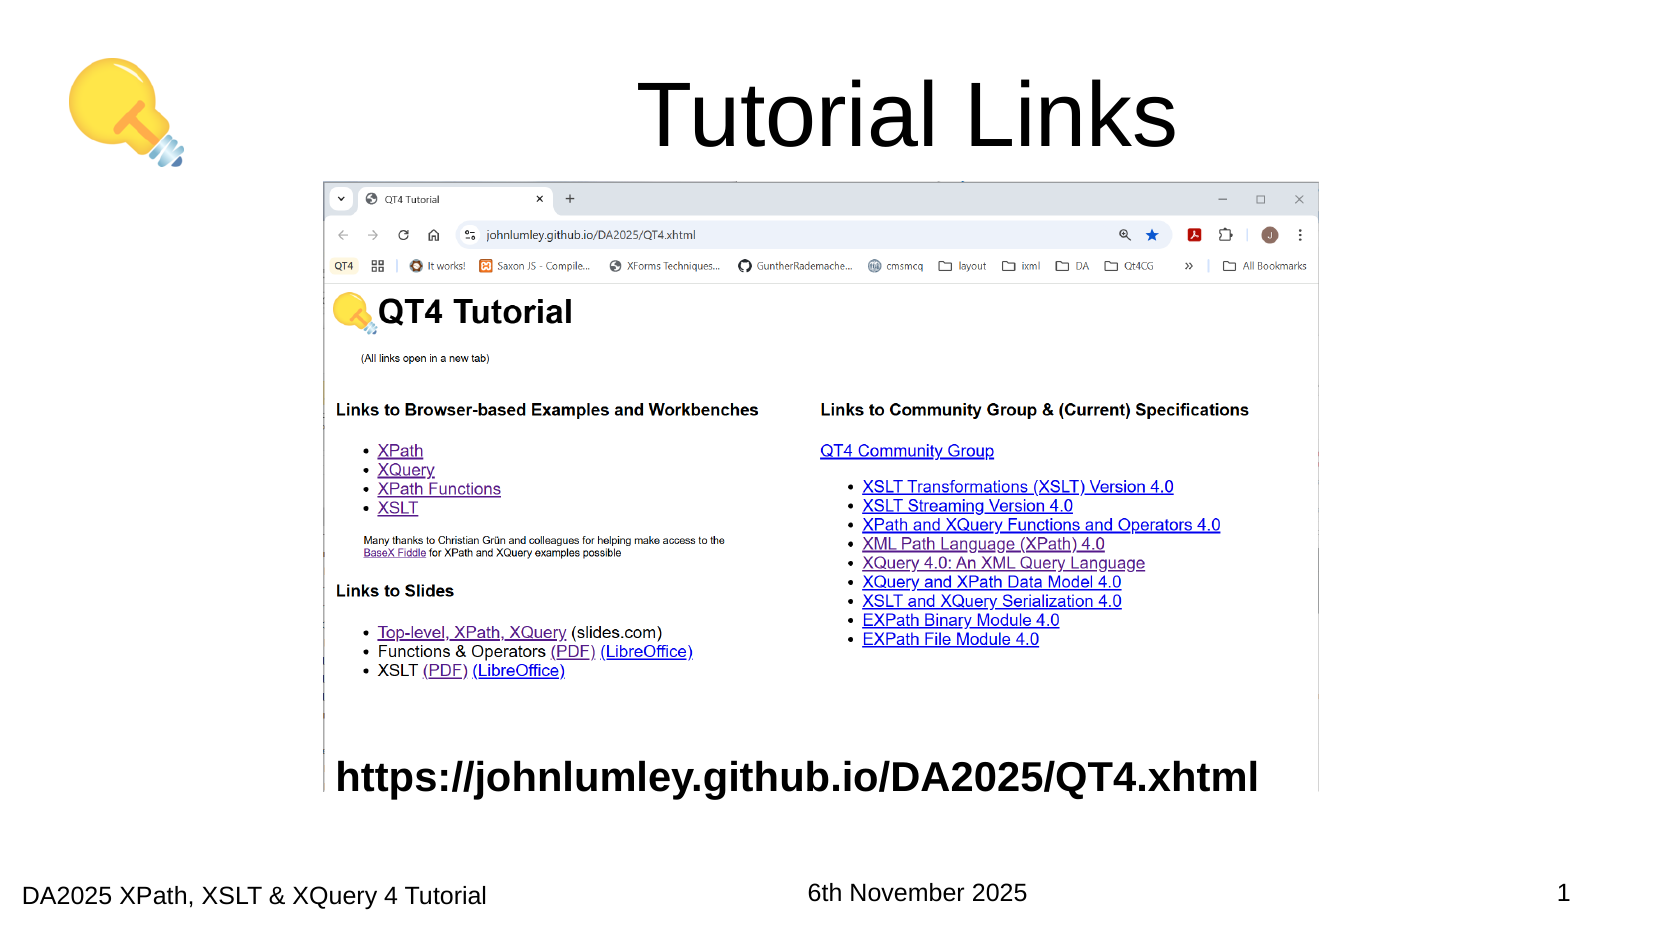

# Tutorial Links
https://johnlumley.github.io/DA2025/QT4.xhtml
1
6th November 2025
DA2025 XPath, XSLT & XQuery 4 Tutorial